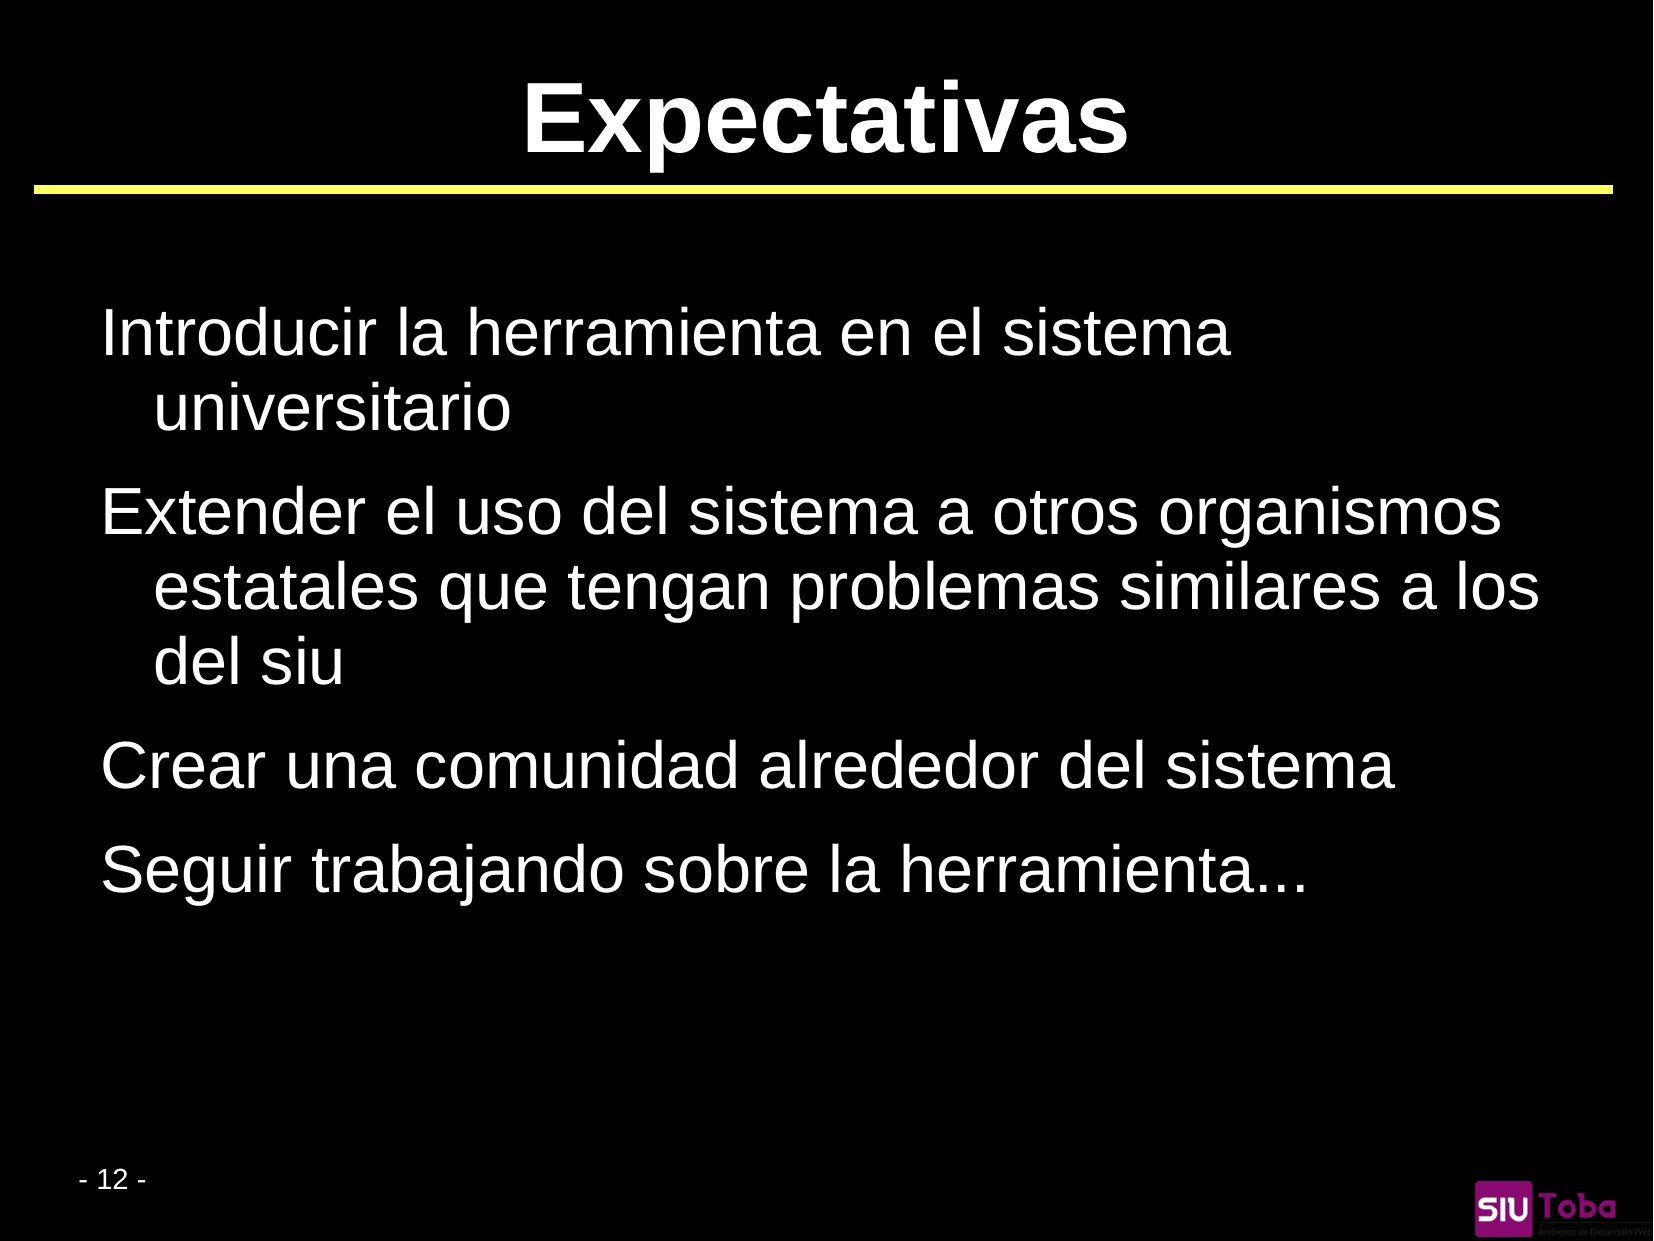

# Expectativas
Introducir la herramienta en el sistema universitario
Extender el uso del sistema a otros organismos estatales que tengan problemas similares a los del siu
Crear una comunidad alrededor del sistema
Seguir trabajando sobre la herramienta...
12